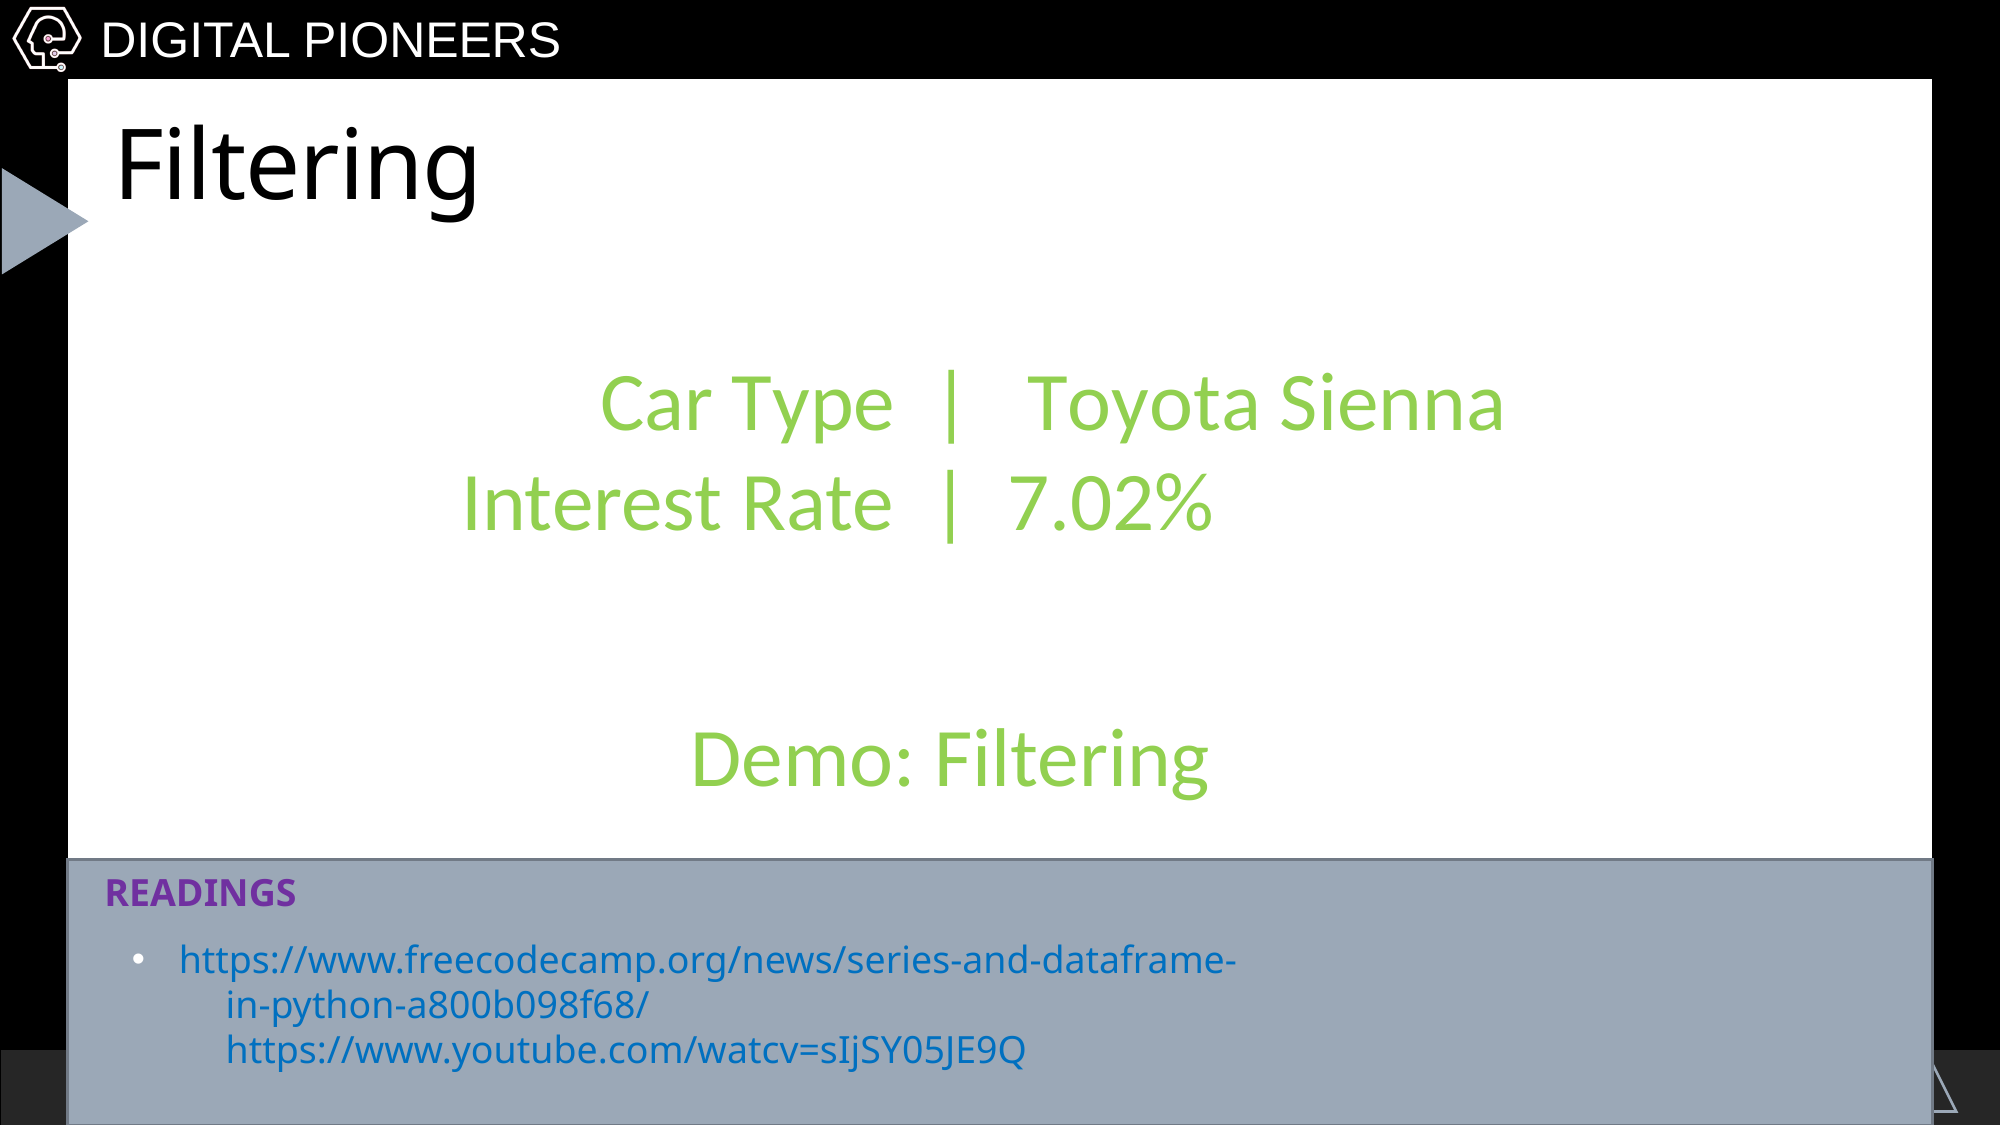

DIGITAL PIONEERS
# Filtering
 Car Type | Toyota Sienna
Interest Rate | 7.02%
Demo: Filtering
READINGS
https://www.freecodecamp.org/news/series-and-dataframe-in-python-a800b098f68/https://www.youtube.com/watcv=sIjSY05JE9Q